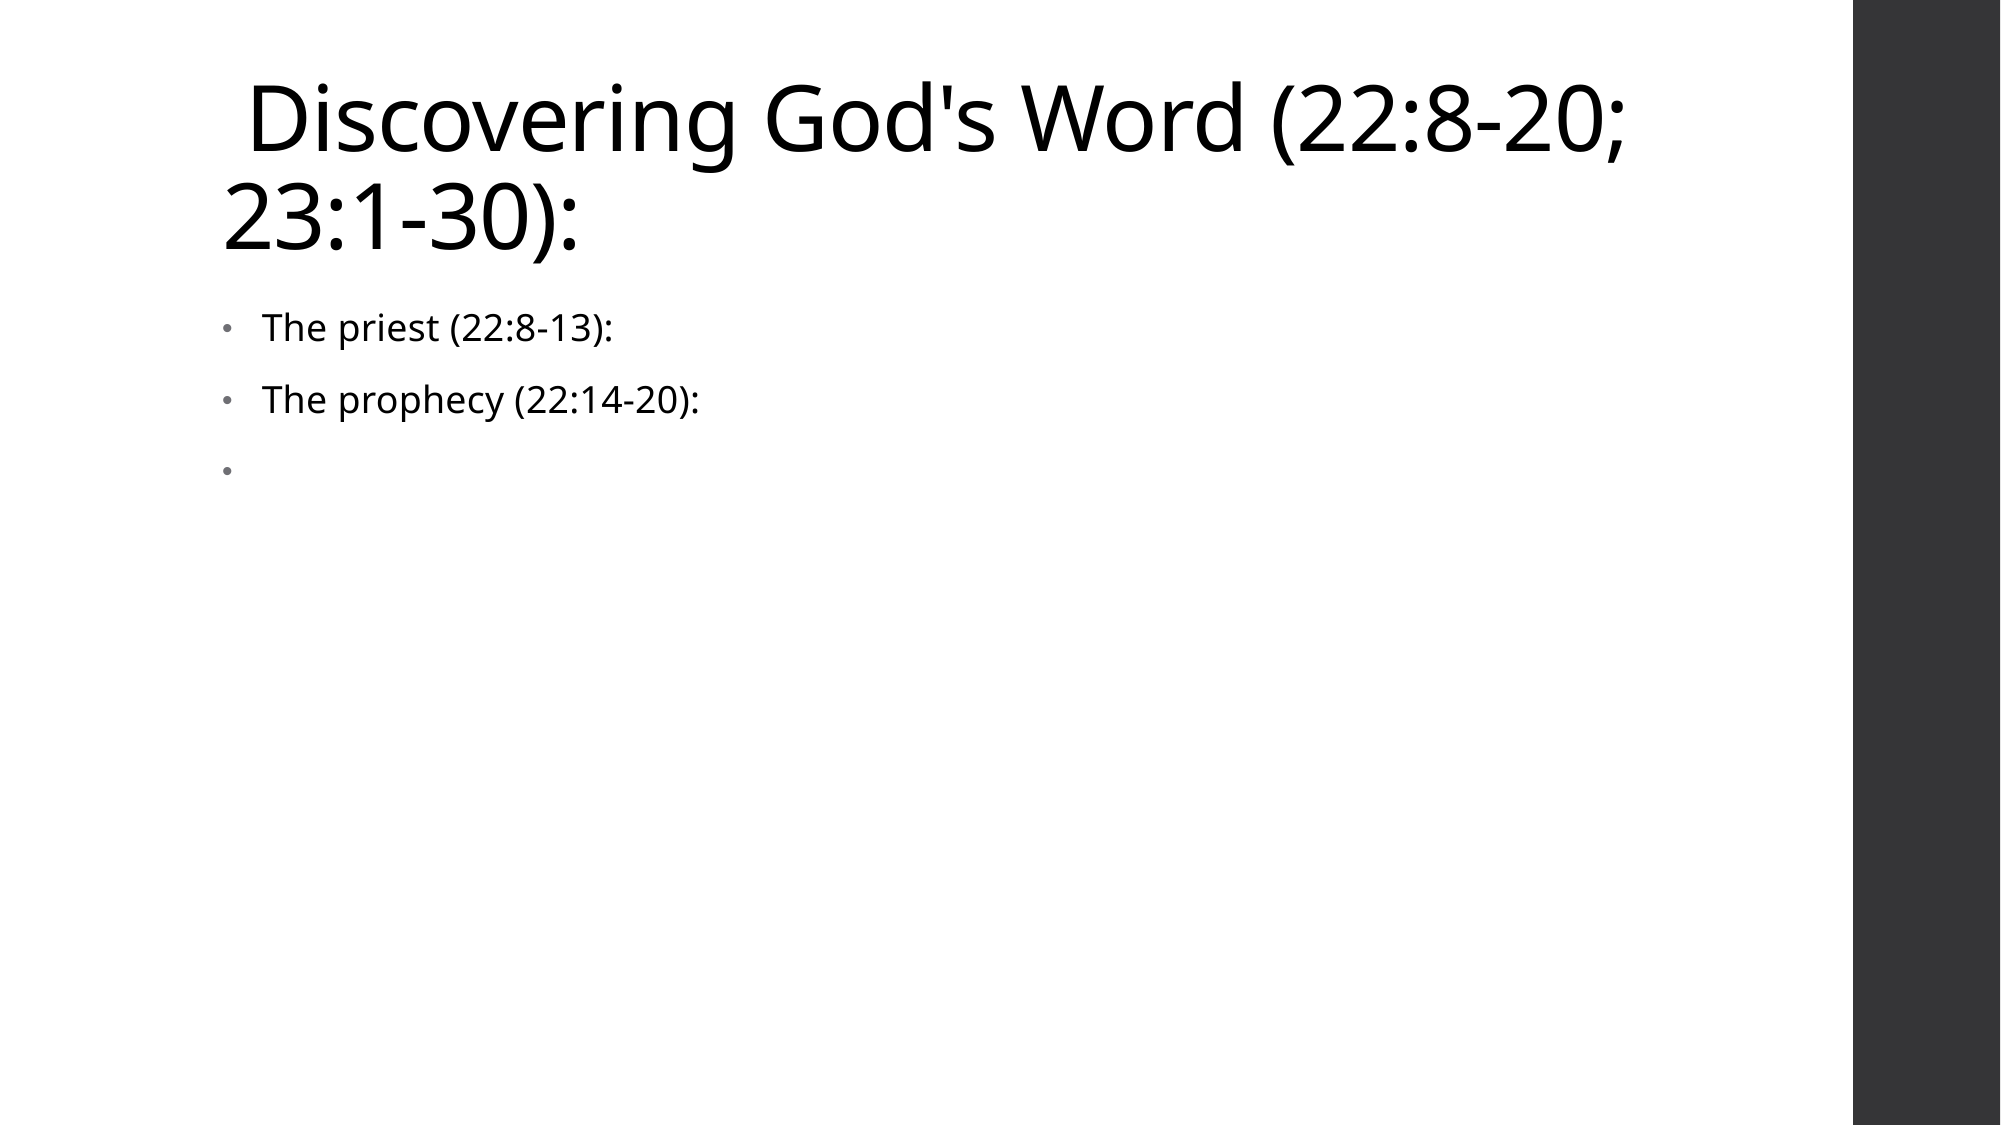

# Discovering God's Word (22:8-20; 23:1-30):
 The priest (22:8-13):
 The prophecy (22:14-20):